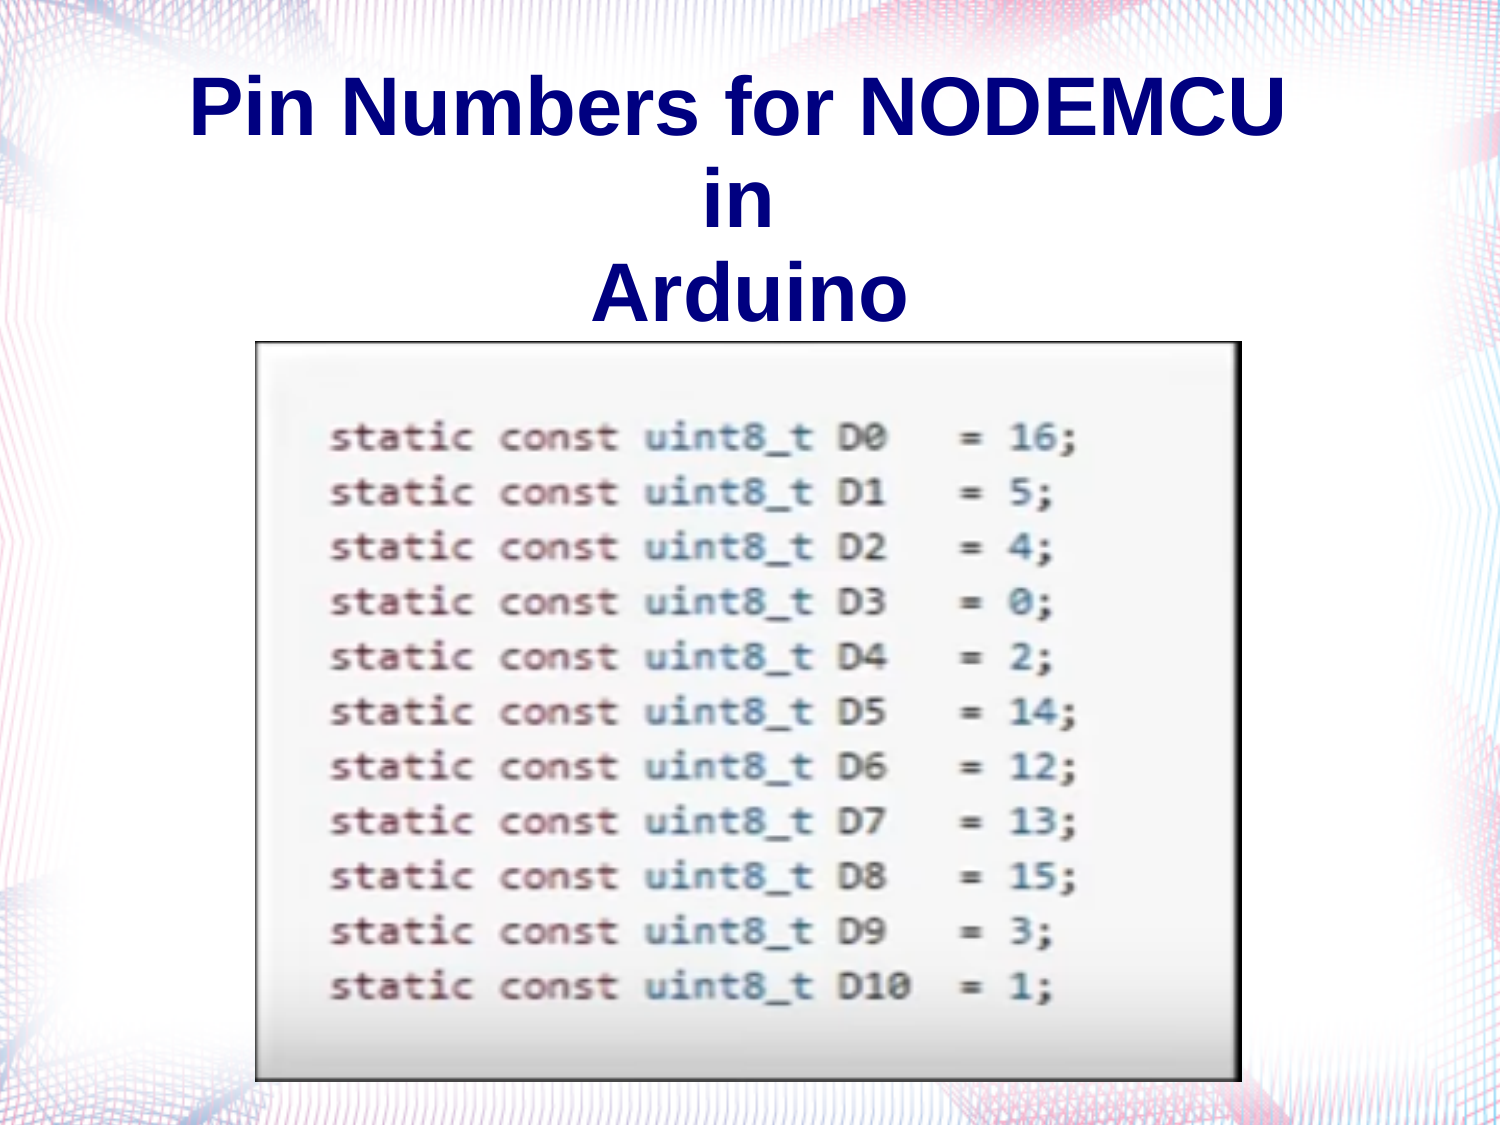

# Pin Numbers for NODEMCU in Arduino